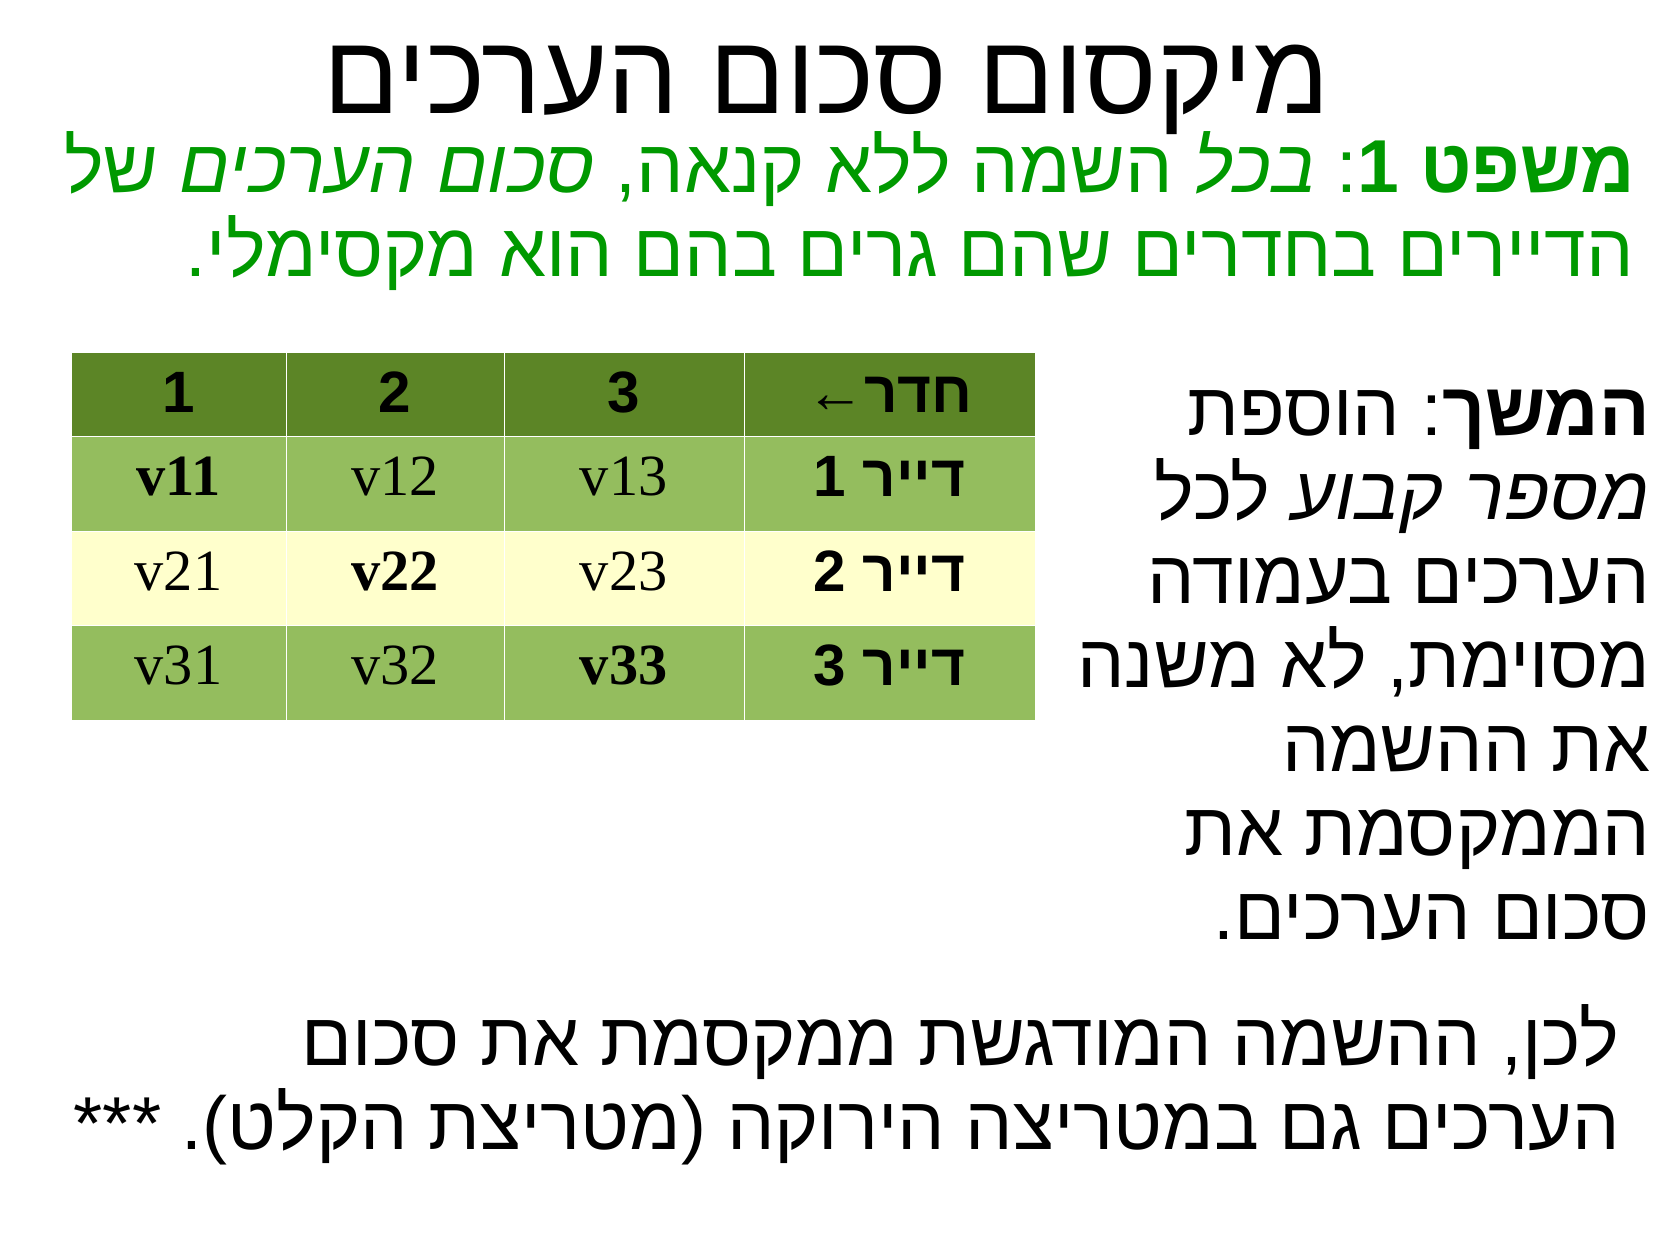

# מיקסום סכום הערכים
משפט 1: בכל השמה ללא קנאה, סכום הערכים של הדיירים בחדרים שהם גרים בהם הוא מקסימלי.
| 1 | 2 | 3 | חדר← |
| --- | --- | --- | --- |
| v11 | v12 | v13 | דייר 1 |
| v21 | v22 | v23 | דייר 2 |
| v31 | v32 | v33 | דייר 3 |
המשך: הוספת מספר קבוע לכל הערכים בעמודה מסוימת, לא משנה את ההשמה הממקסמת את סכום הערכים.
לכן, ההשמה המודגשת ממקסמת את סכום הערכים גם במטריצה הירוקה (מטריצת הקלט). ***